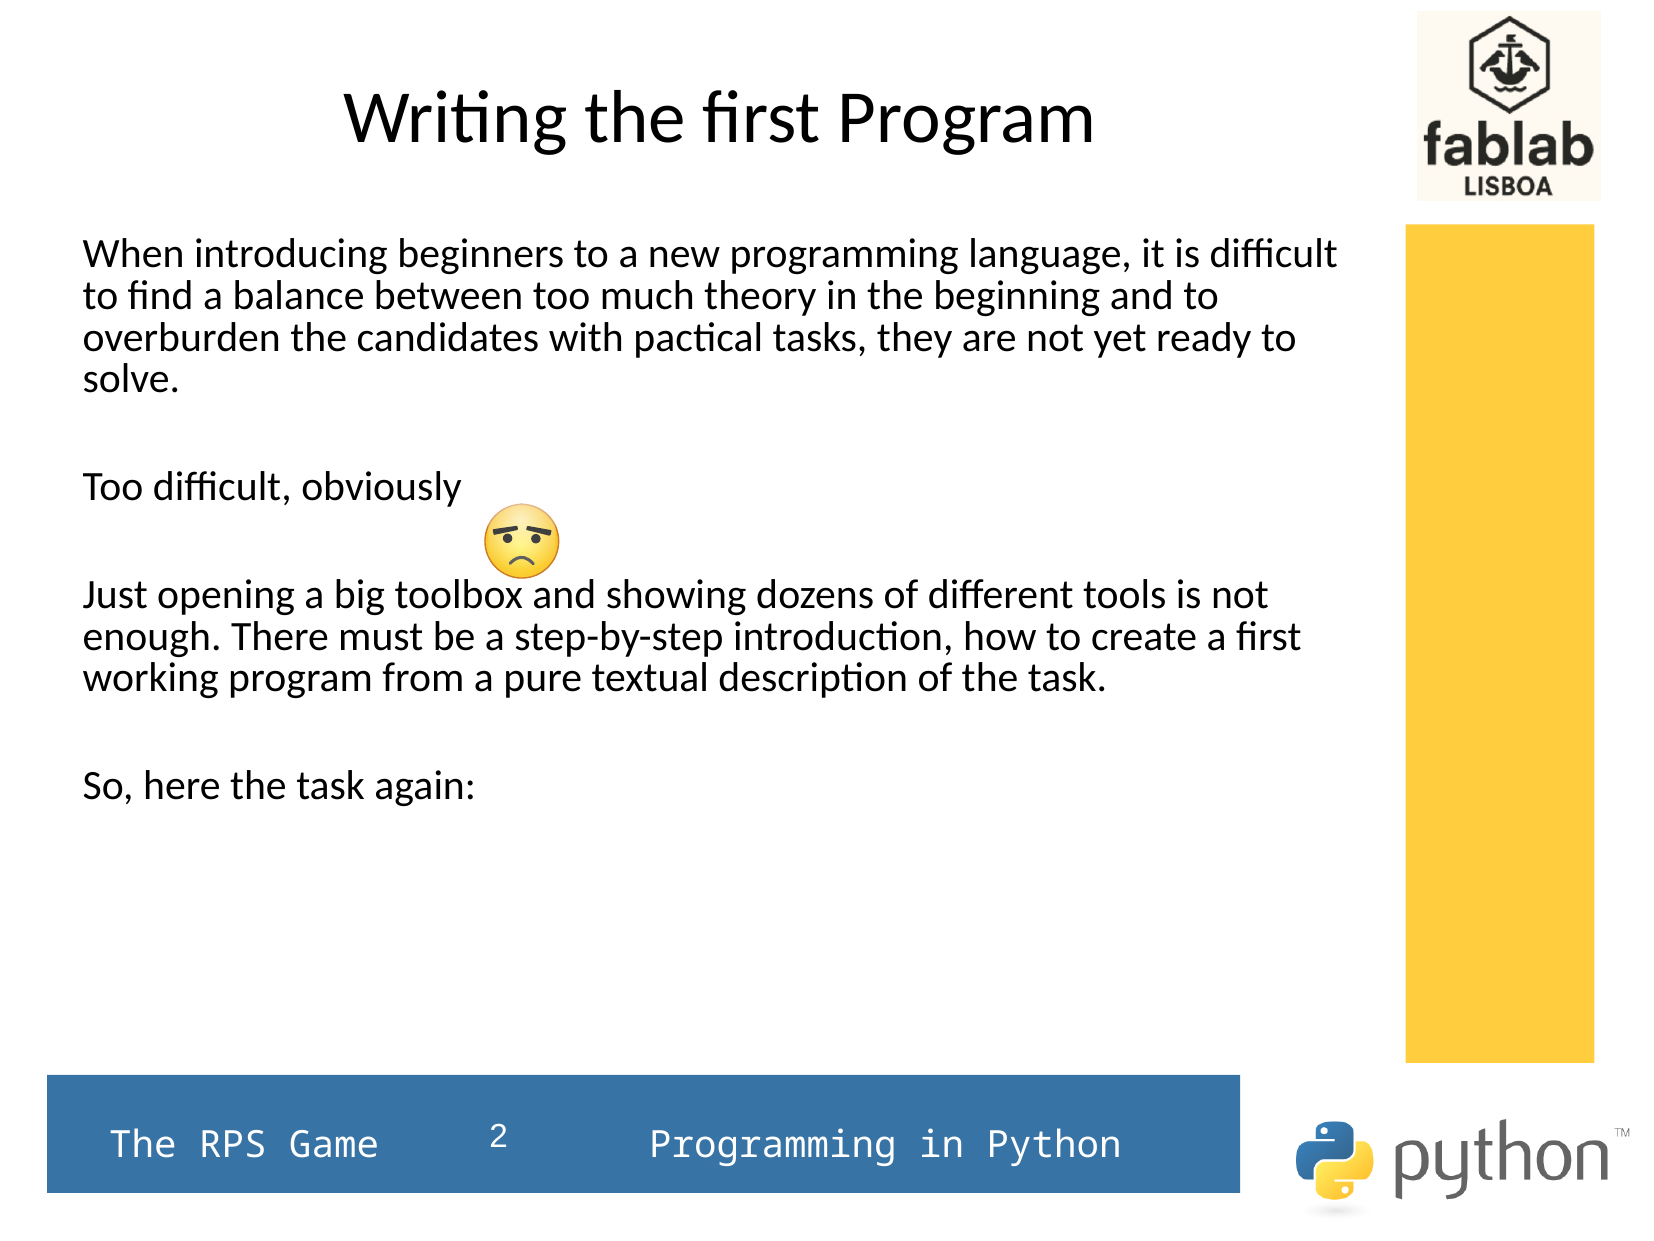

# Writing the first Program
When introducing beginners to a new programming language, it is difficult to find a balance between too much theory in the beginning and to overburden the candidates with pactical tasks, they are not yet ready to solve.
Too difficult, obviously
Just opening a big toolbox and showing dozens of different tools is not enough. There must be a step-by-step introduction, how to create a first working program from a pure textual description of the task.
So, here the task again:
The RPS Game Programming in Python